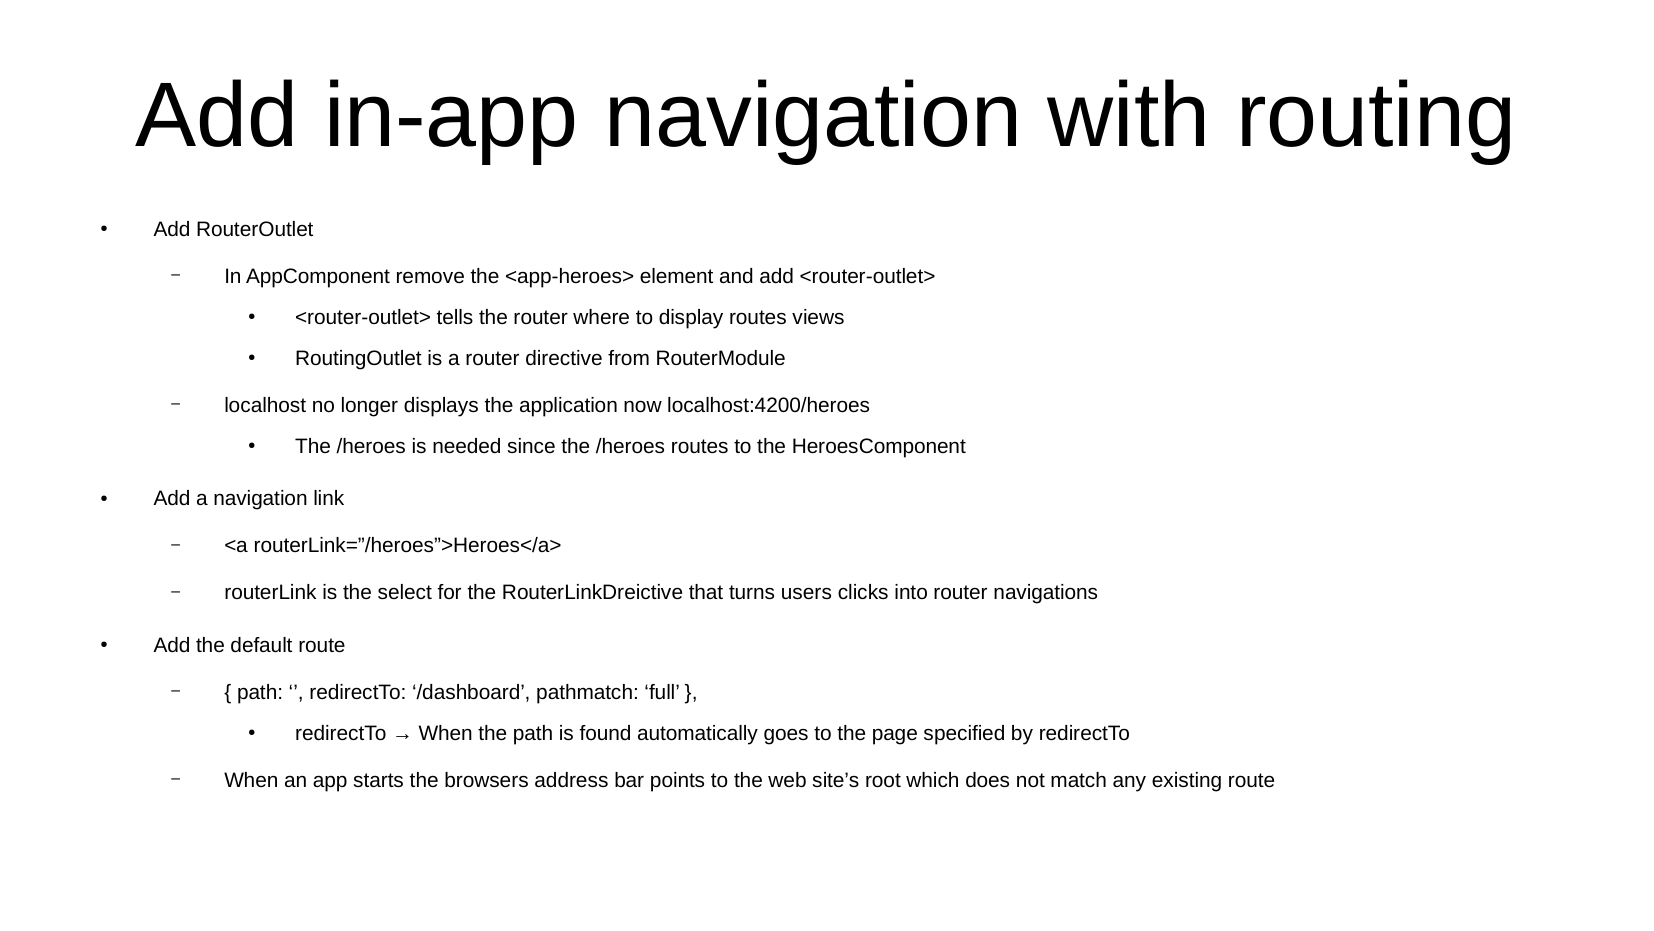

# Add in-app navigation with routing
Add RouterOutlet
In AppComponent remove the <app-heroes> element and add <router-outlet>
<router-outlet> tells the router where to display routes views
RoutingOutlet is a router directive from RouterModule
localhost no longer displays the application now localhost:4200/heroes
The /heroes is needed since the /heroes routes to the HeroesComponent
Add a navigation link
<a routerLink=”/heroes”>Heroes</a>
routerLink is the select for the RouterLinkDreictive that turns users clicks into router navigations
Add the default route
{ path: ‘’, redirectTo: ‘/dashboard’, pathmatch: ‘full’ },
redirectTo → When the path is found automatically goes to the page specified by redirectTo
When an app starts the browsers address bar points to the web site’s root which does not match any existing route